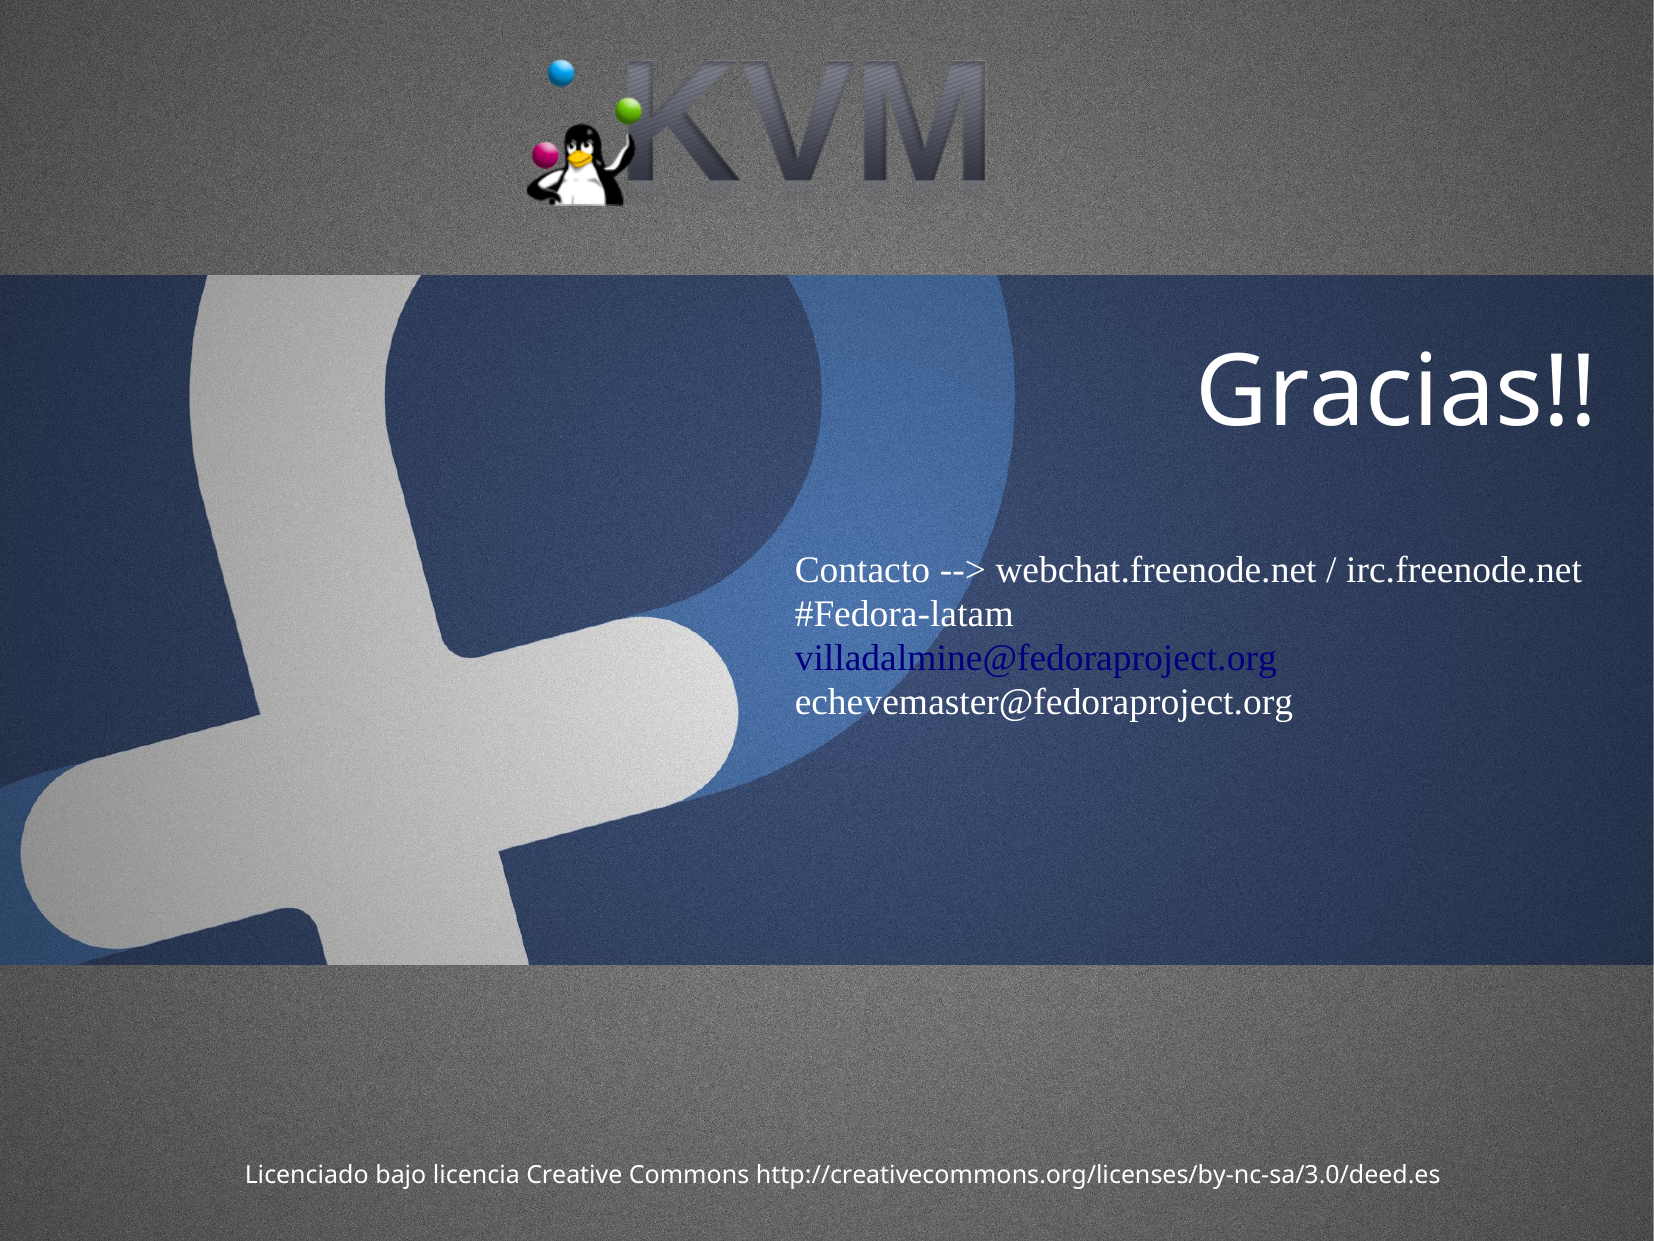

Gracias!!
Contacto --> webchat.freenode.net / irc.freenode.net
#Fedora-latam
villadalmine@fedoraproject.org
echevemaster@fedoraproject.org
Licenciado bajo licencia Creative Commons http://creativecommons.org/licenses/by-nc-sa/3.0/deed.es
delete@fedoraproject.org